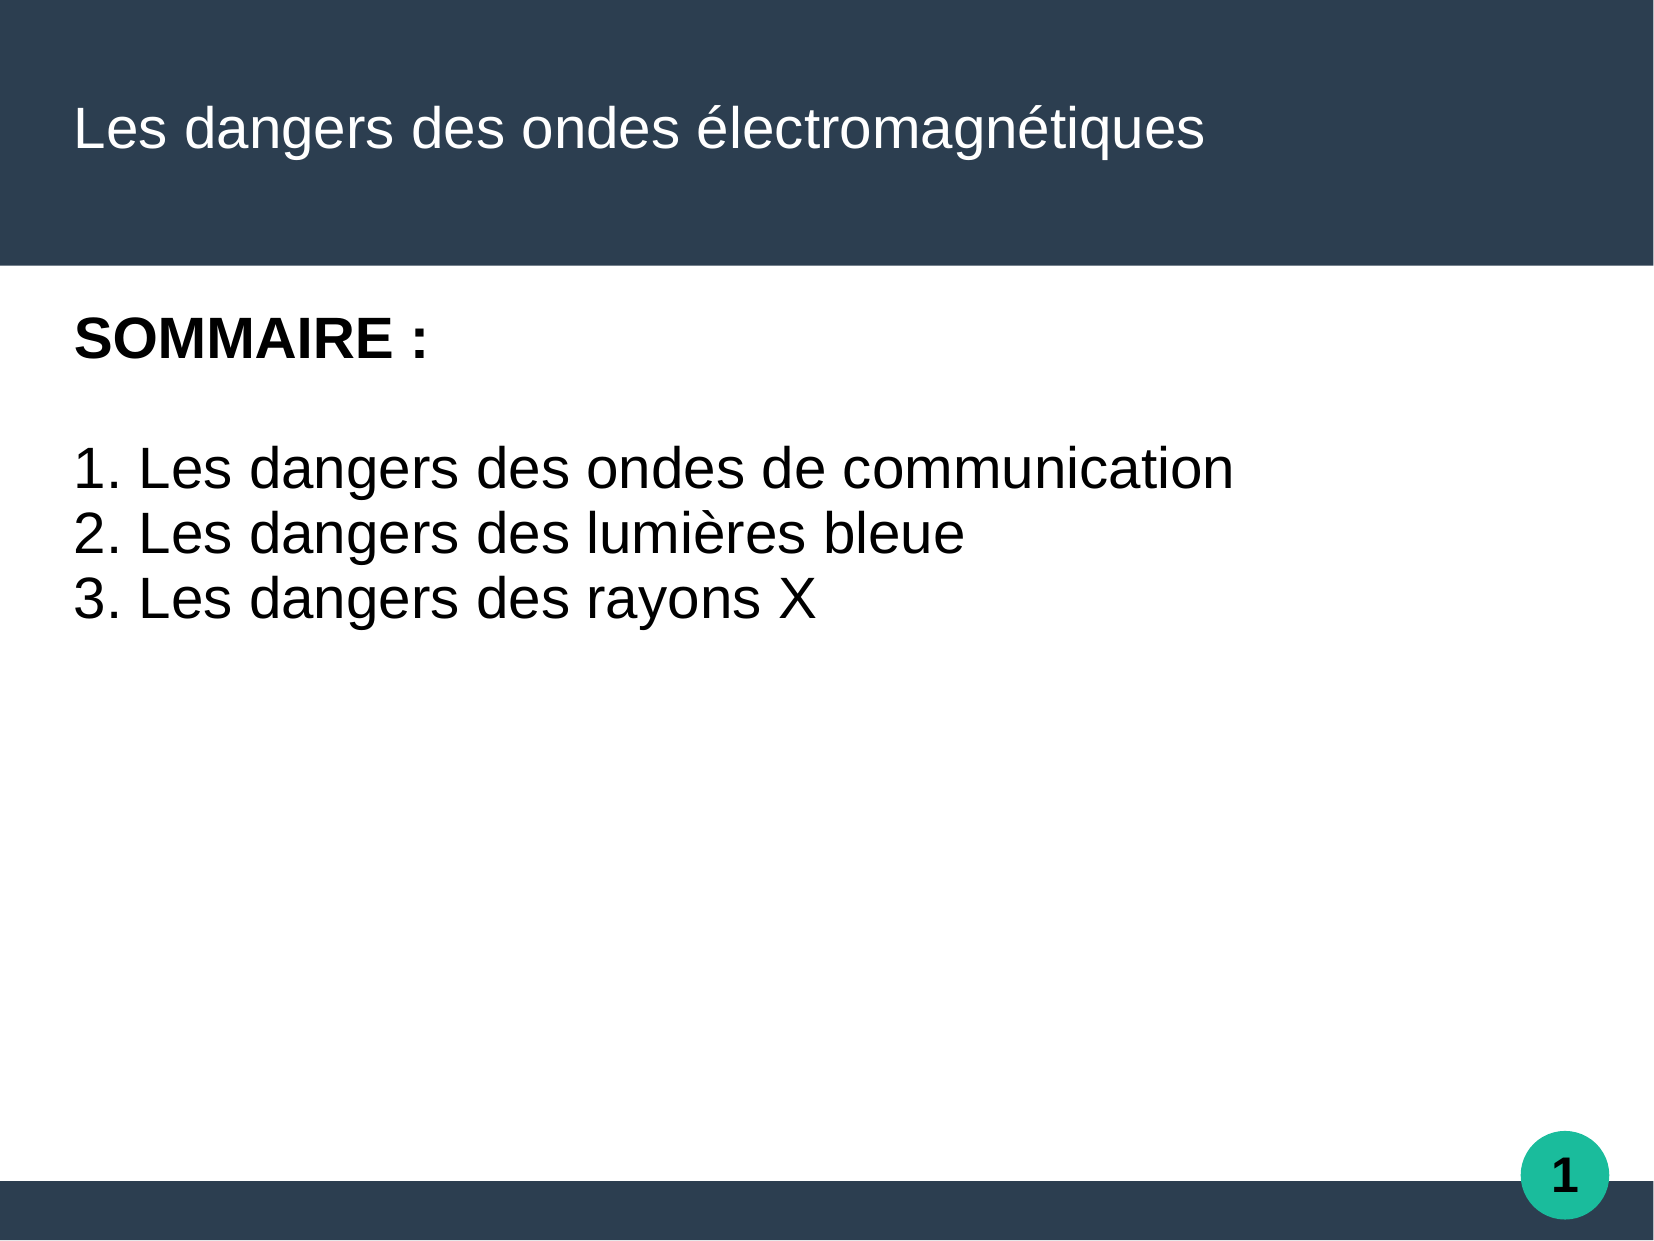

Les dangers des ondes électromagnétiques
SOMMAIRE :
1. Les dangers des ondes de communication
2. Les dangers des lumières bleue
3. Les dangers des rayons X
1